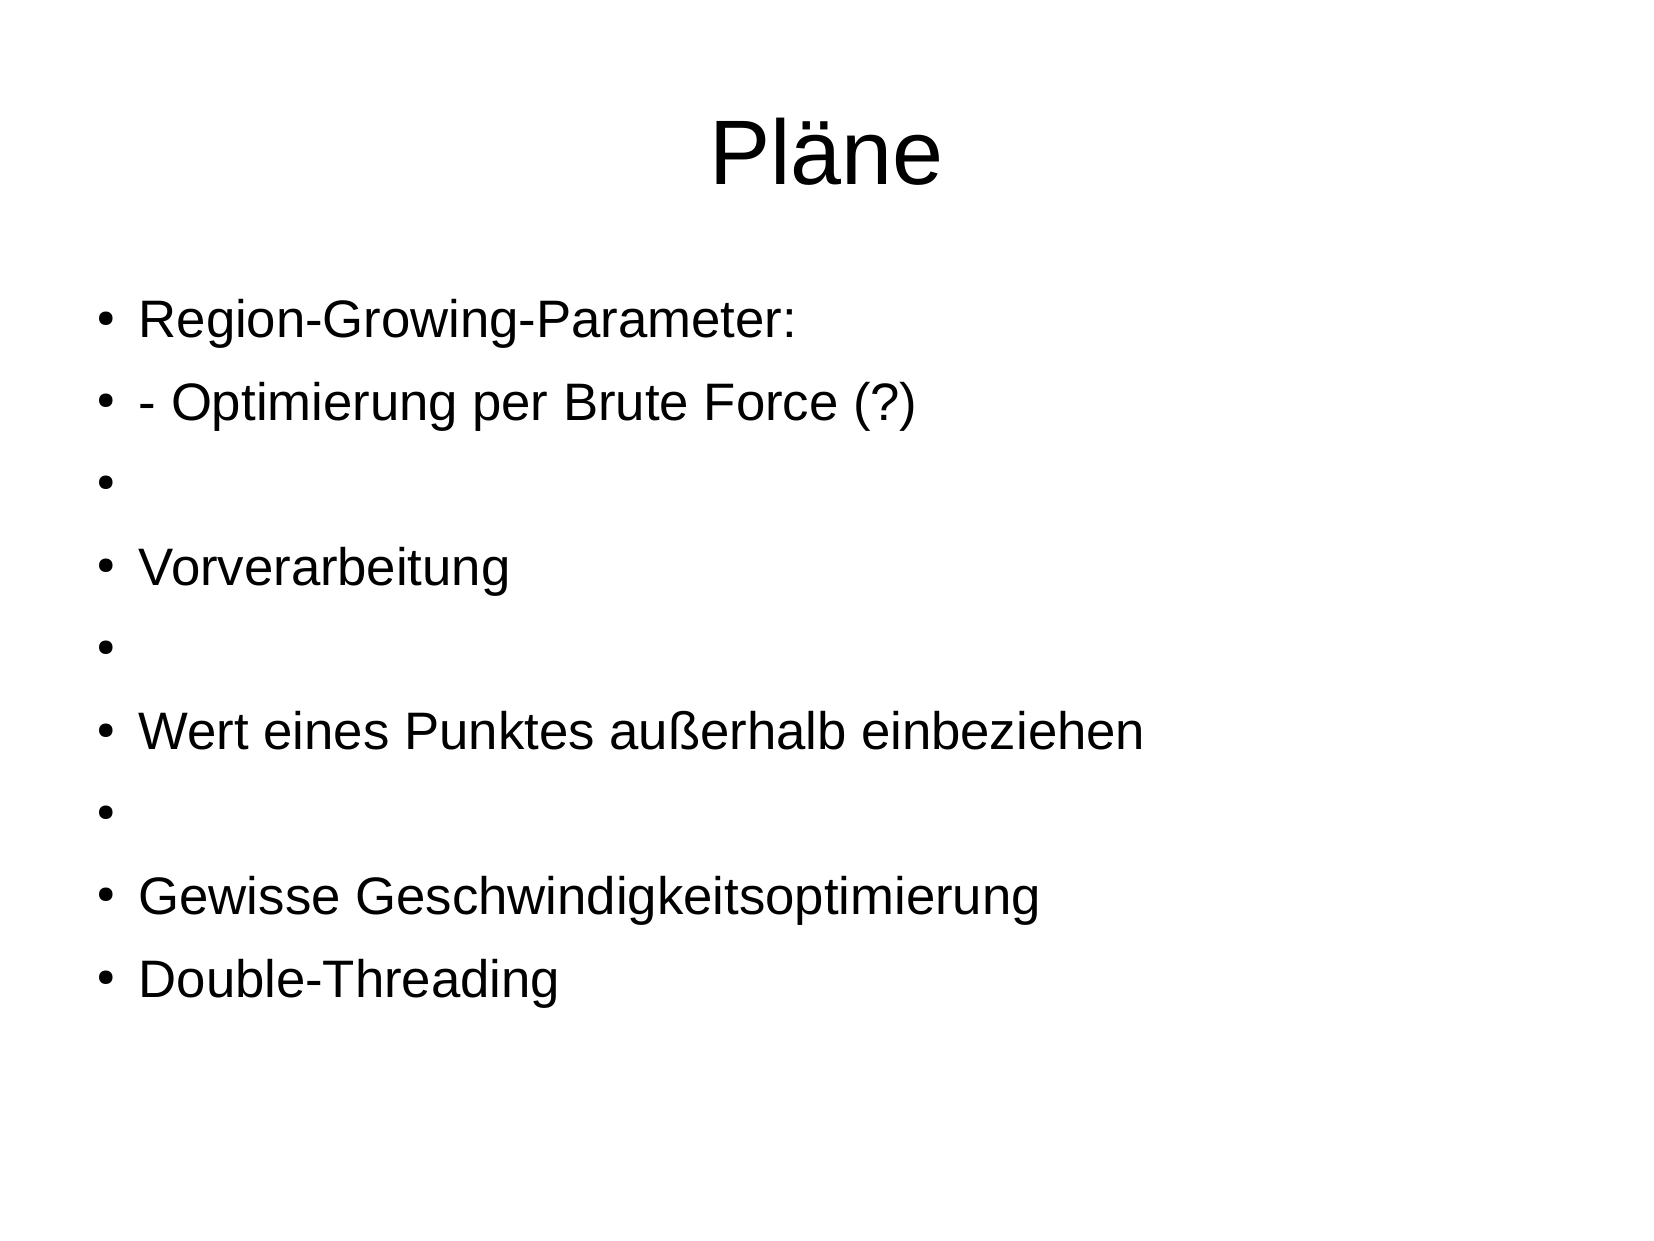

# Pläne
Region-Growing-Parameter:
- Optimierung per Brute Force (?)
Vorverarbeitung
Wert eines Punktes außerhalb einbeziehen
Gewisse Geschwindigkeitsoptimierung
Double-Threading